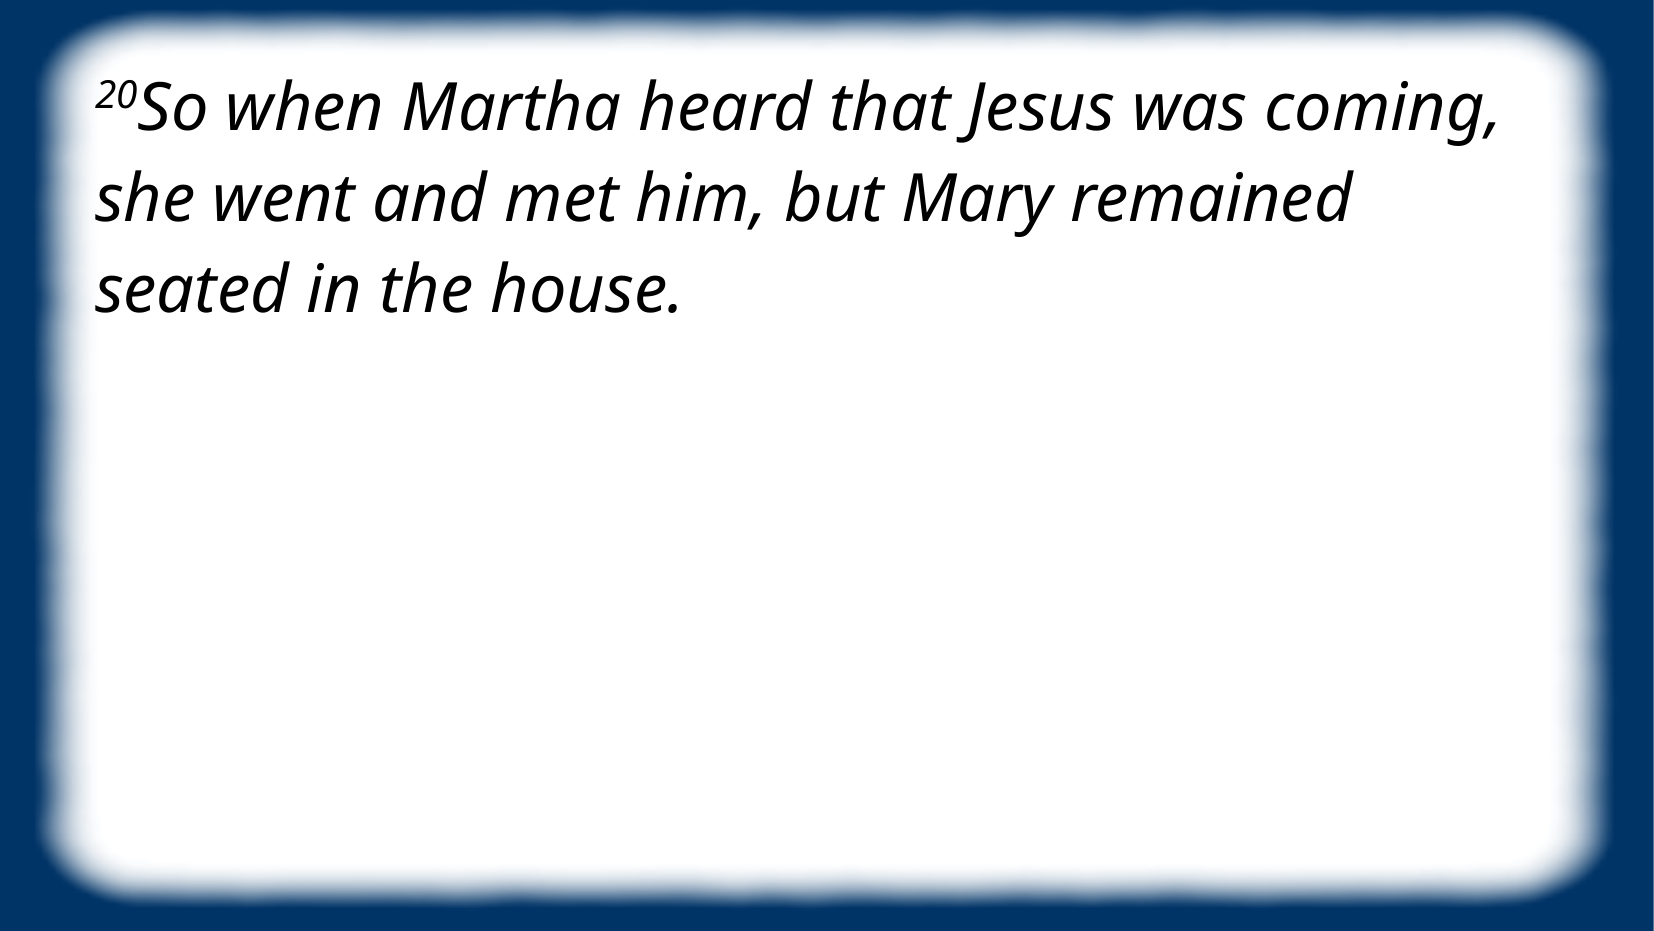

20So when Martha heard that Jesus was coming, she went and met him, but Mary remained seated in the house.